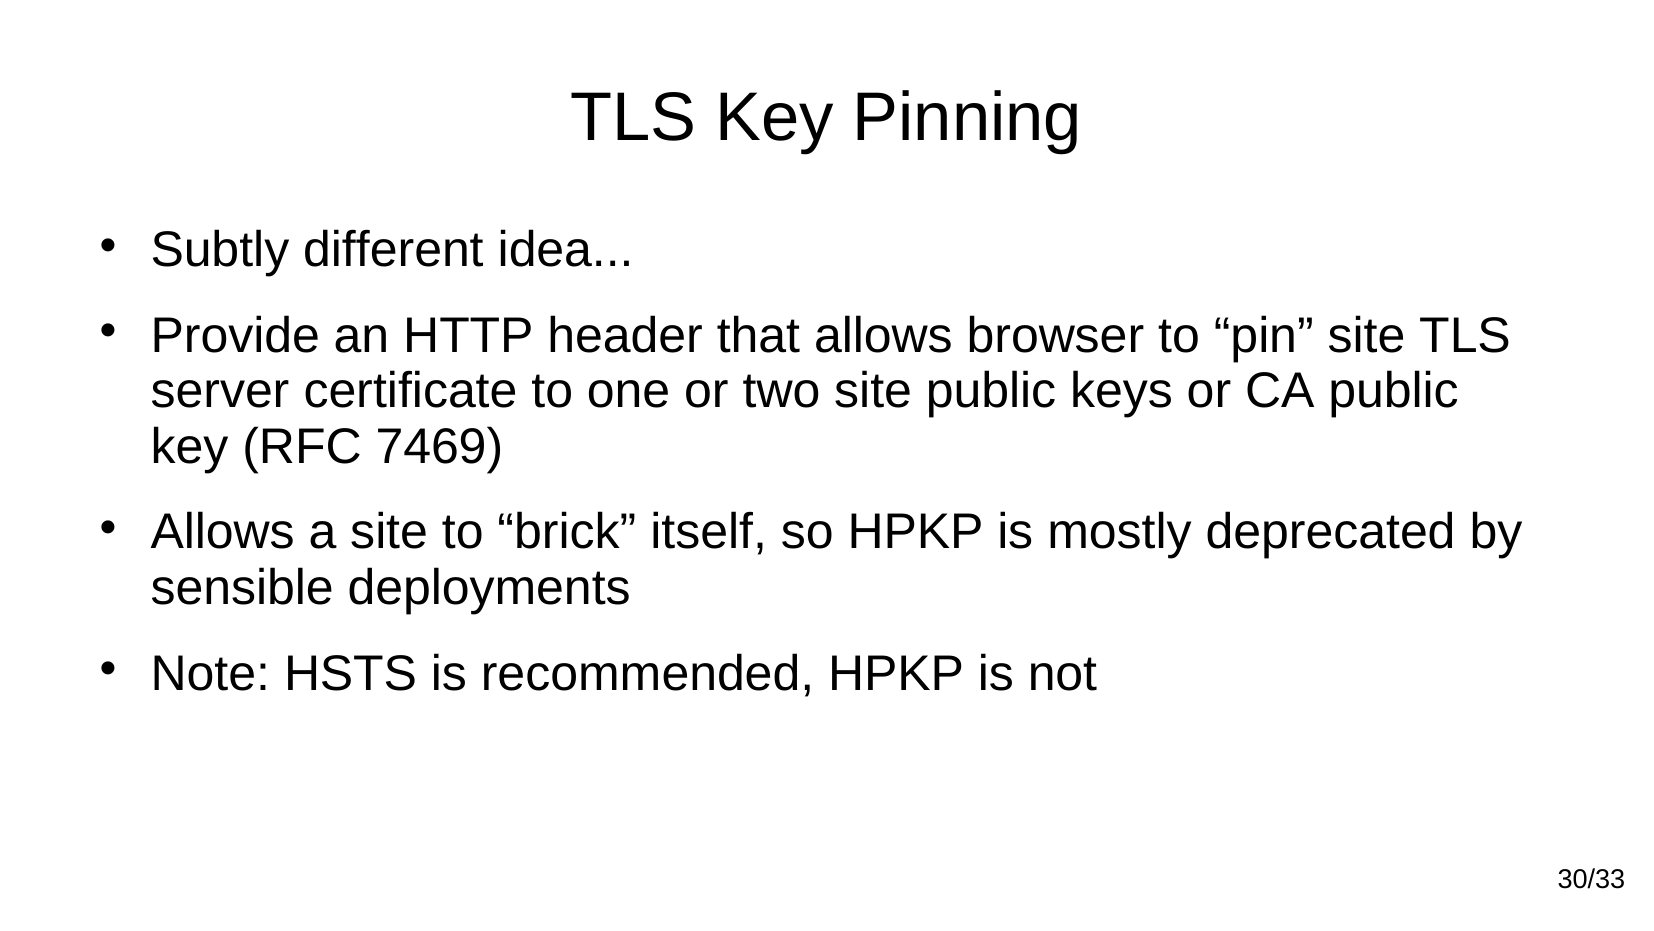

# TLS Key Pinning
Subtly different idea...
Provide an HTTP header that allows browser to “pin” site TLS server certificate to one or two site public keys or CA public key (RFC 7469)
Allows a site to “brick” itself, so HPKP is mostly deprecated by sensible deployments
Note: HSTS is recommended, HPKP is not